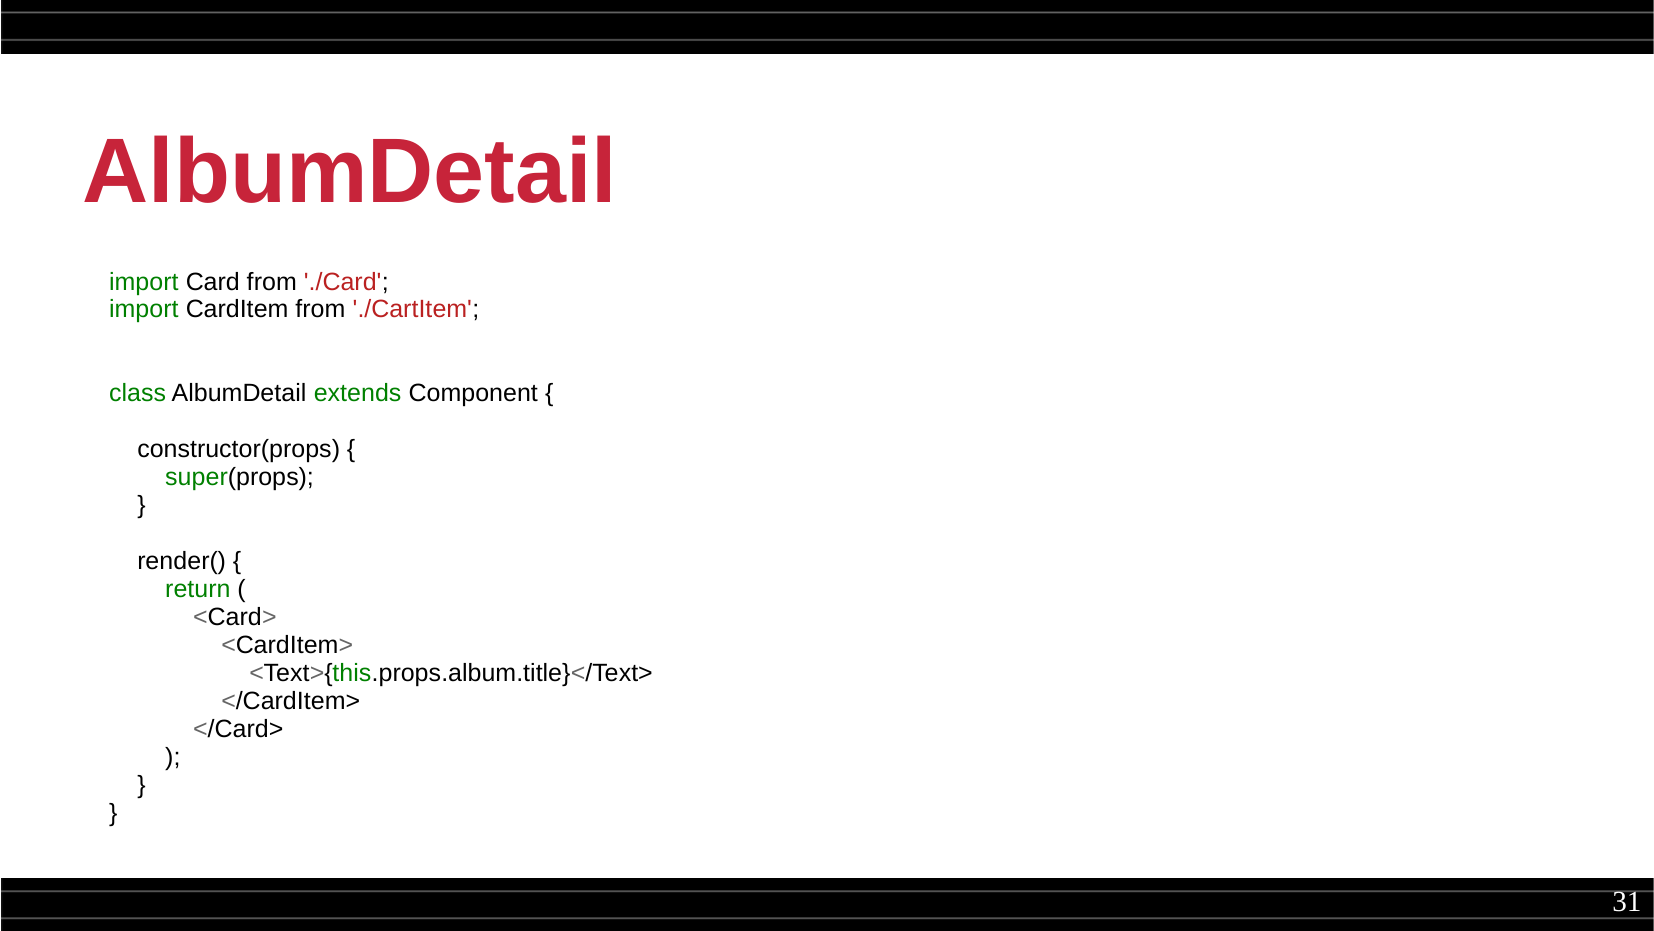

# AlbumDetail
import Card from './Card';
import CardItem from './CartItem';
class AlbumDetail extends Component {
 constructor(props) {
 super(props);
 }
 render() {
 return (
 <Card>
 <CardItem>
 <Text>{this.props.album.title}</Text>
 </CardItem>
 </Card>
 );
 }
}